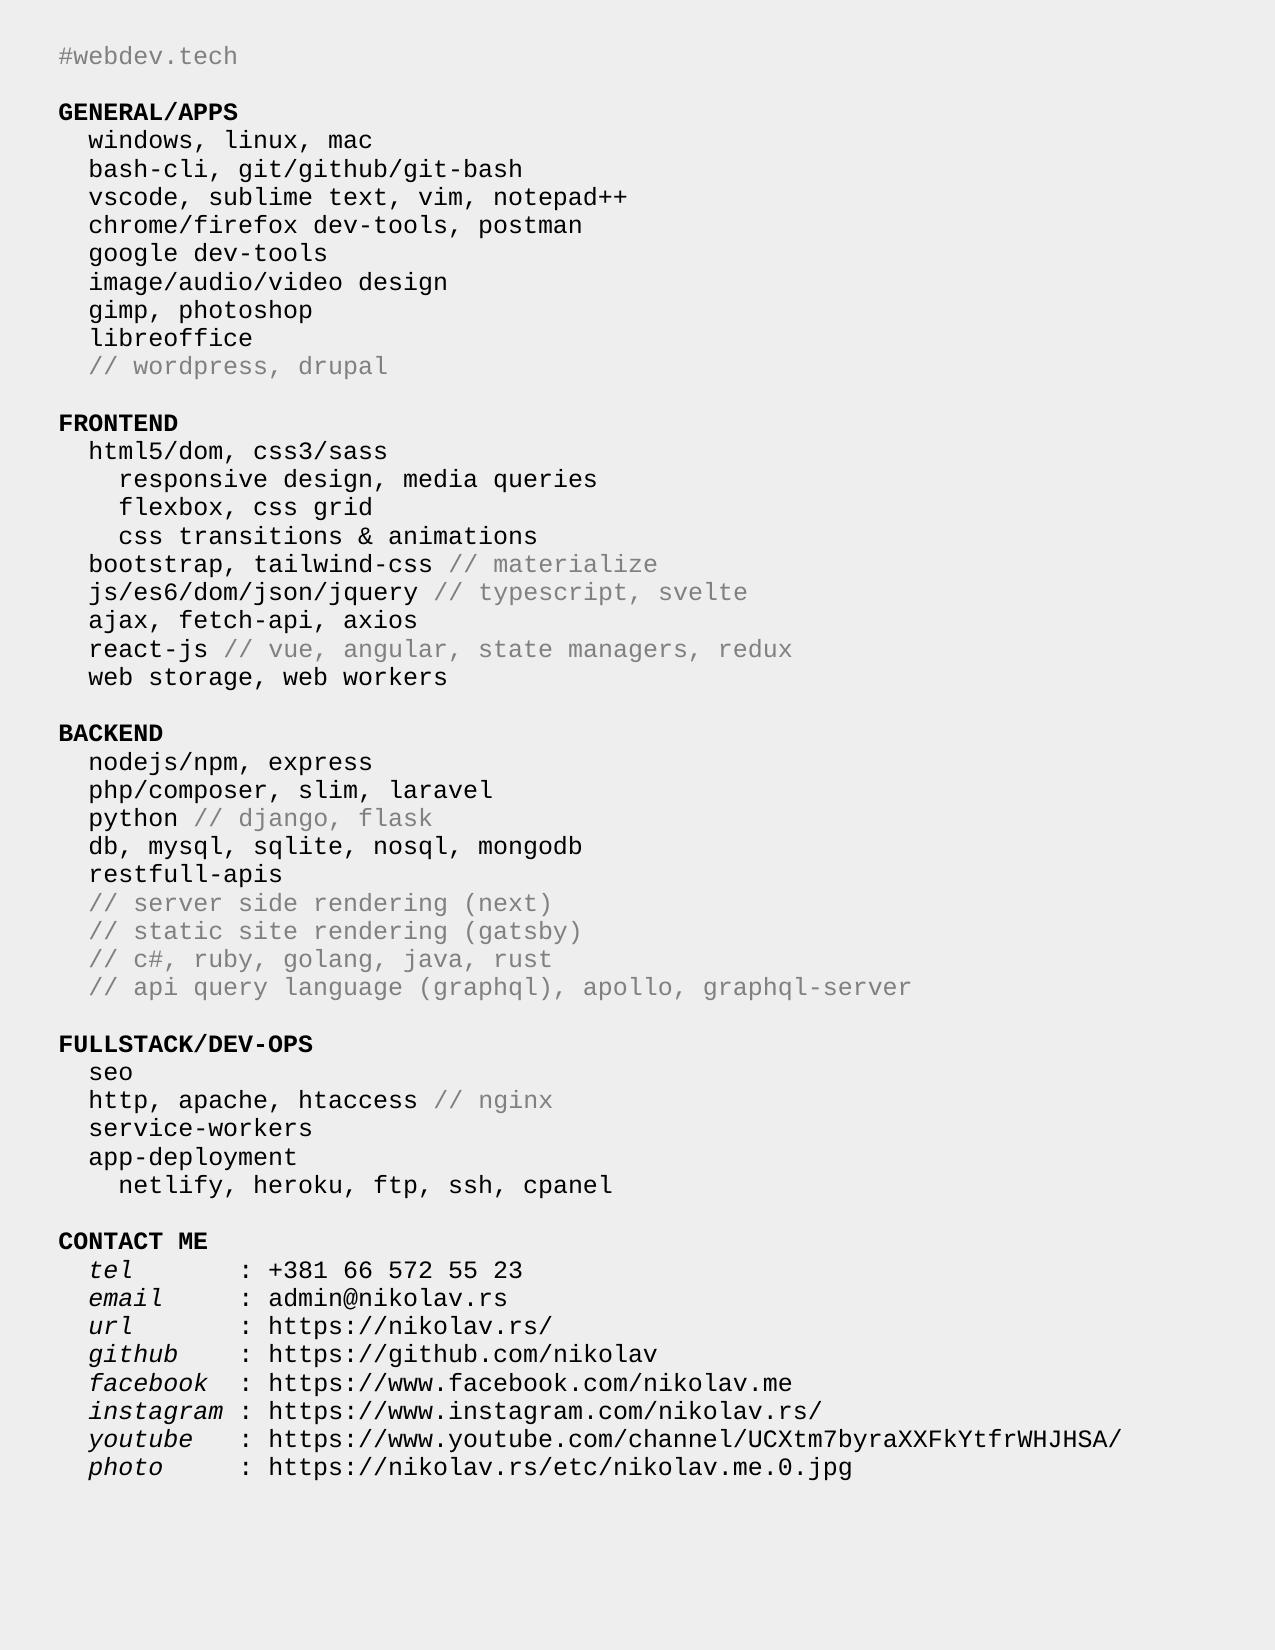

#webdev.tech
GENERAL/APPS
 windows, linux, mac
 bash-cli, git/github/git-bash
 vscode, sublime text, vim, notepad++
 chrome/firefox dev-tools, postman
 google dev-tools
 image/audio/video design
 gimp, photoshop
 libreoffice
 // wordpress, drupal
FRONTEND
 html5/dom, css3/sass
 responsive design, media queries
 flexbox, css grid
 css transitions & animations
 bootstrap, tailwind-css // materialize
 js/es6/dom/json/jquery // typescript, svelte
 ajax, fetch-api, axios
 react-js // vue, angular, state managers, redux
 web storage, web workers
BACKEND
 nodejs/npm, express
 php/composer, slim, laravel
 python // django, flask
 db, mysql, sqlite, nosql, mongodb
 restfull-apis
 // server side rendering (next)
 // static site rendering (gatsby)
 // c#, ruby, golang, java, rust
 // api query language (graphql), apollo, graphql-server
FULLSTACK/DEV-OPS
 seo
 http, apache, htaccess // nginx
 service-workers
 app-deployment
 netlify, heroku, ftp, ssh, cpanel
CONTACT ME
 tel : +381 66 572 55 23
 email : admin@nikolav.rs
 url : https://nikolav.rs/
 github : https://github.com/nikolav
 facebook : https://www.facebook.com/nikolav.me
 instagram : https://www.instagram.com/nikolav.rs/
 youtube : https://www.youtube.com/channel/UCXtm7byraXXFkYtfrWHJHSA/
 photo : https://nikolav.rs/etc/nikolav.me.0.jpg